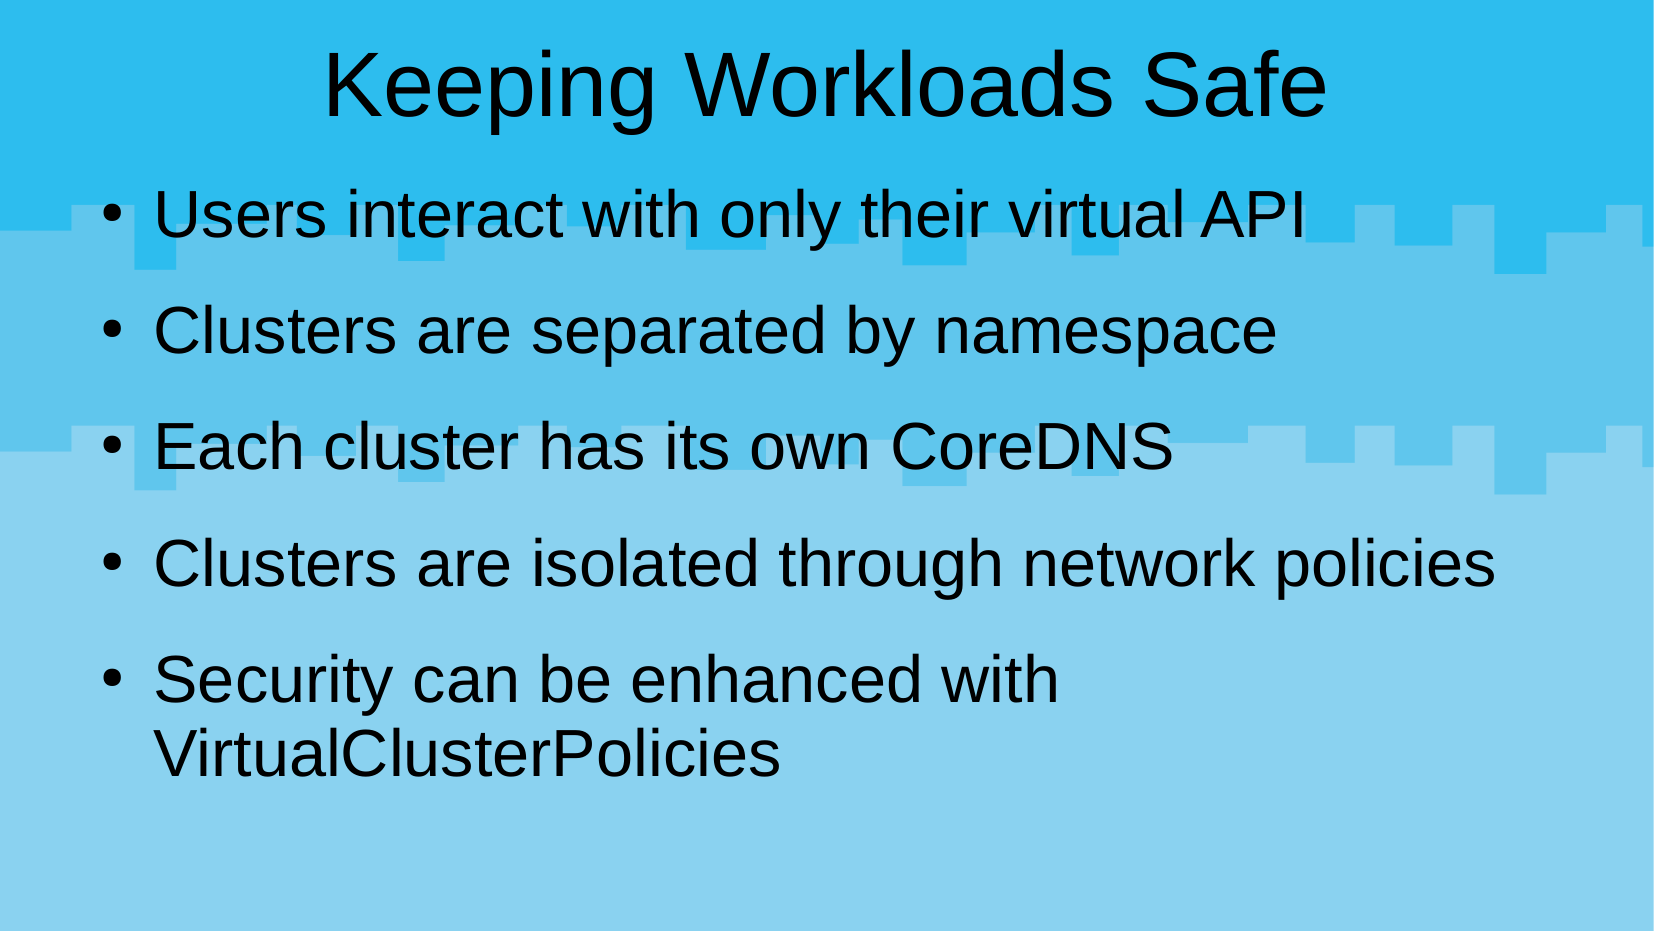

# Keeping Workloads Safe
Users interact with only their virtual API
Clusters are separated by namespace
Each cluster has its own CoreDNS
Clusters are isolated through network policies
Security can be enhanced with VirtualClusterPolicies